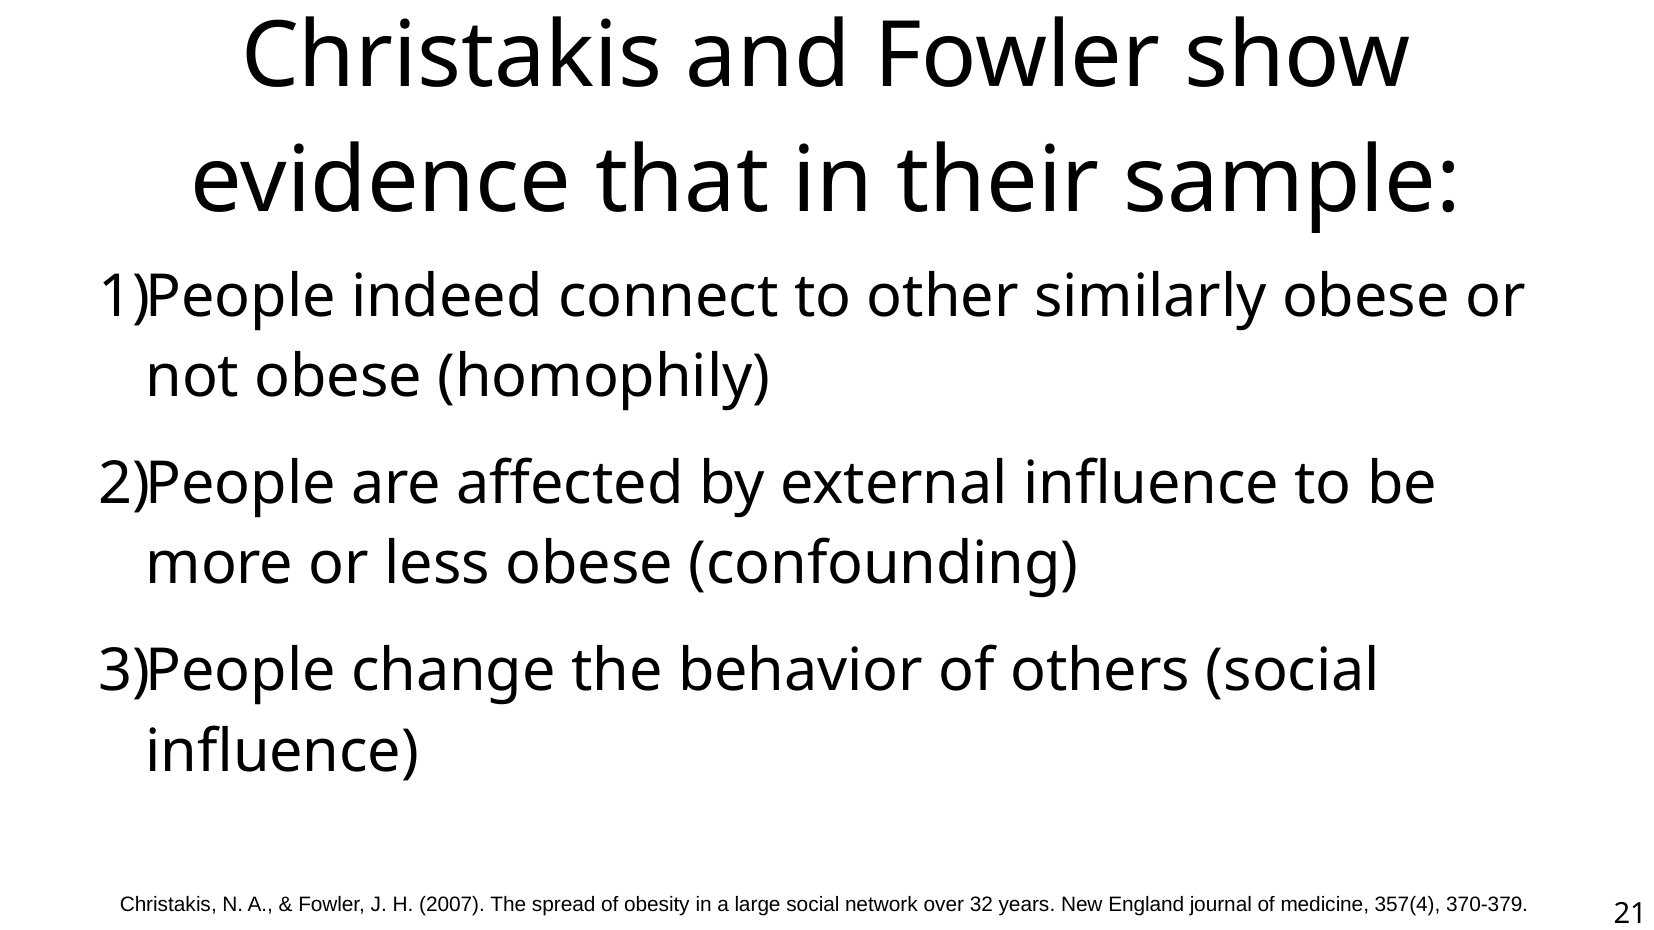

# Christakis and Fowler show evidence that in their sample:
People indeed connect to other similarly obese or not obese (homophily)
People are affected by external influence to be more or less obese (confounding)
People change the behavior of others (social influence)
Christakis, N. A., & Fowler, J. H. (2007). The spread of obesity in a large social network over 32 years. New England journal of medicine, 357(4), 370-379.
21